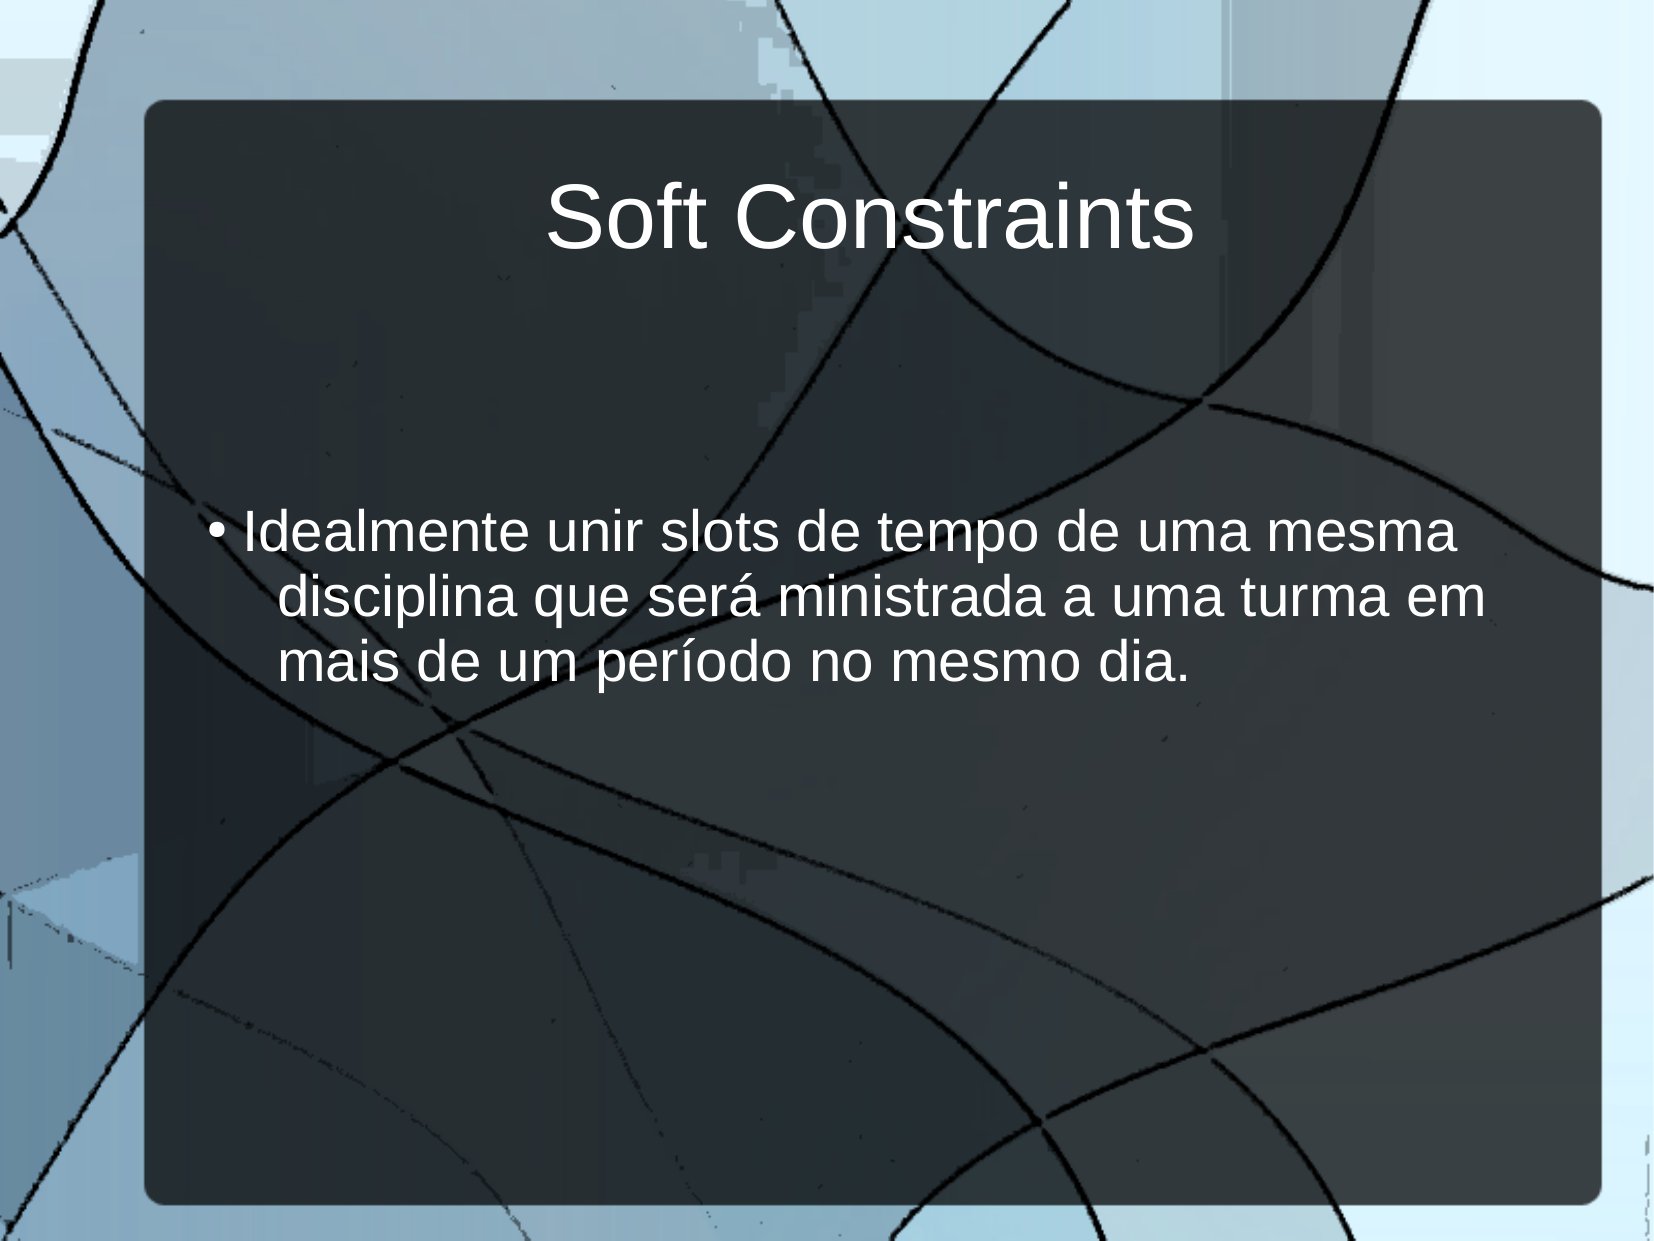

# Soft Constraints
Idealmente unir slots de tempo de uma mesma disciplina que será ministrada a uma turma em mais de um período no mesmo dia.